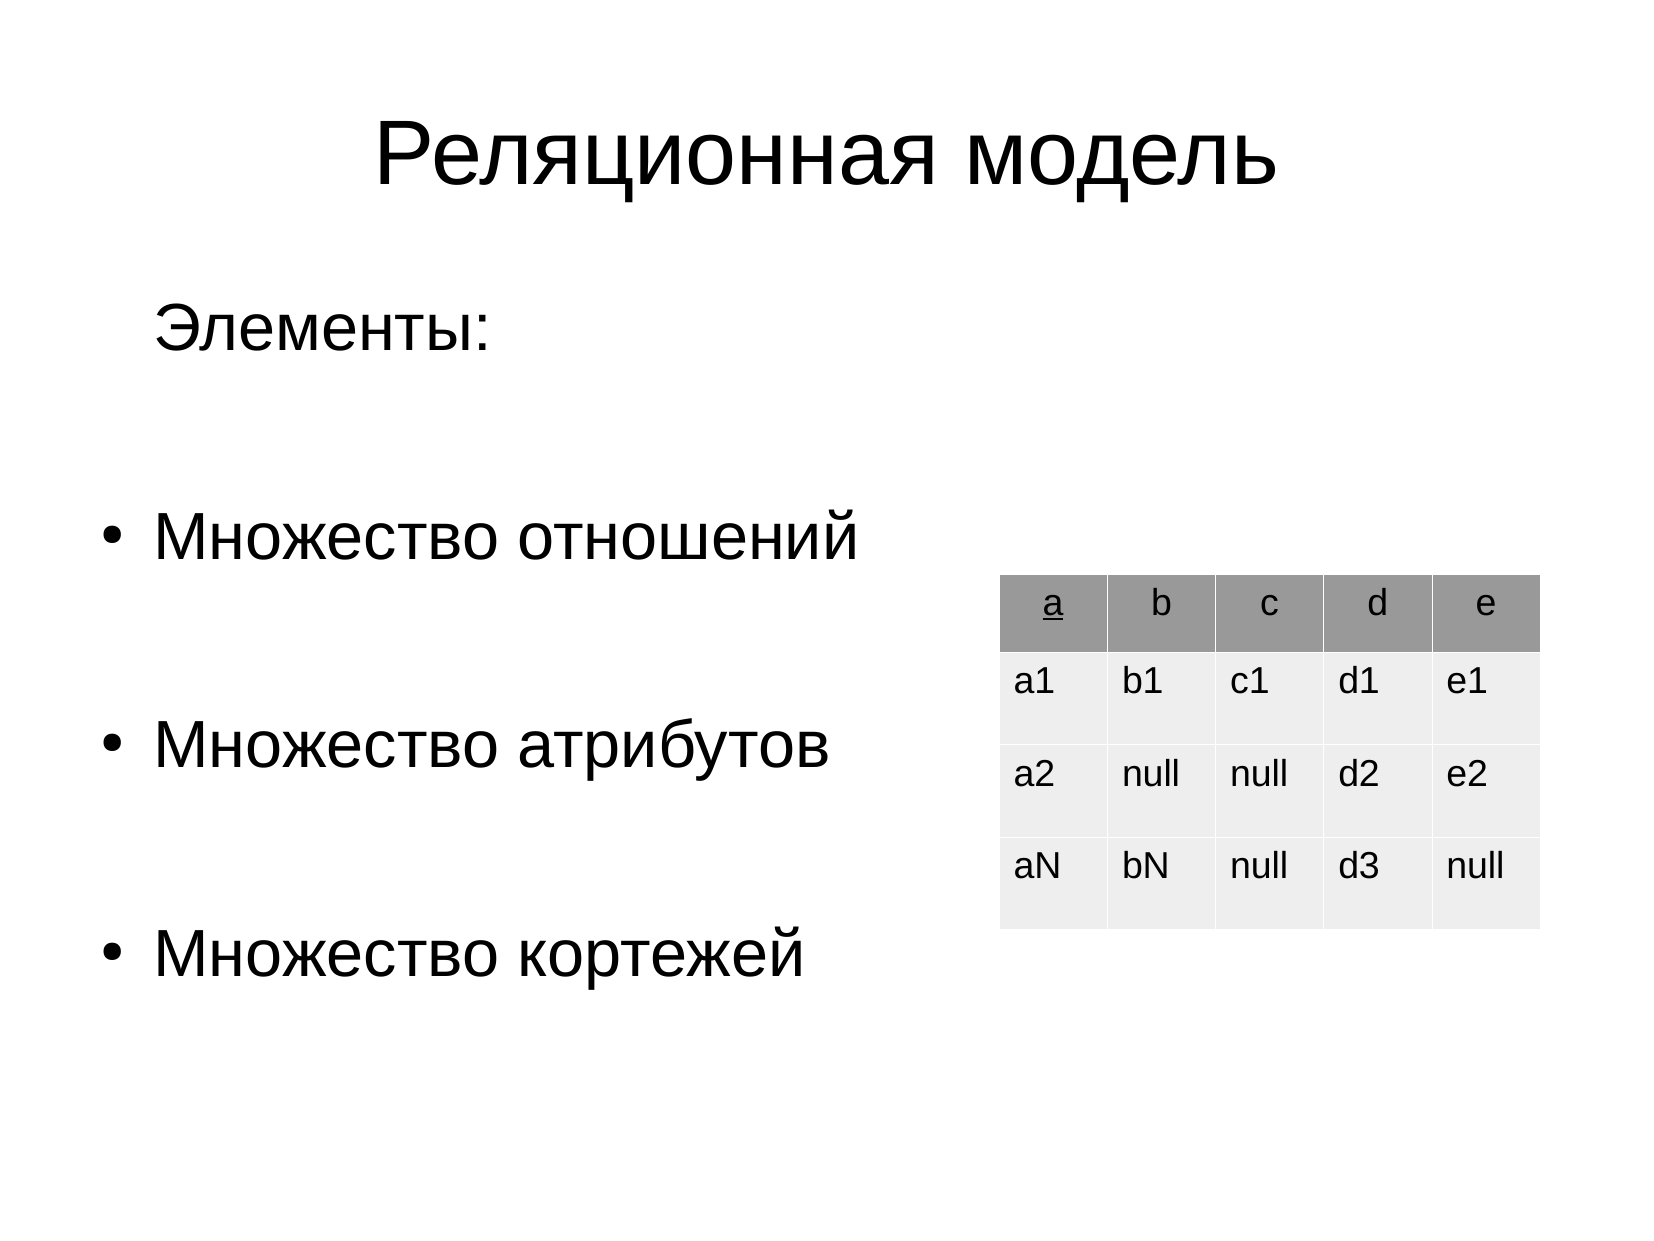

# Реляционная модель
Элементы:
Множество отношений
Множество атрибутов
Множество кортежей
| а | b | c | d | e |
| --- | --- | --- | --- | --- |
| a1 | b1 | c1 | d1 | e1 |
| a2 | null | null | d2 | e2 |
| aN | bN | null | d3 | null |